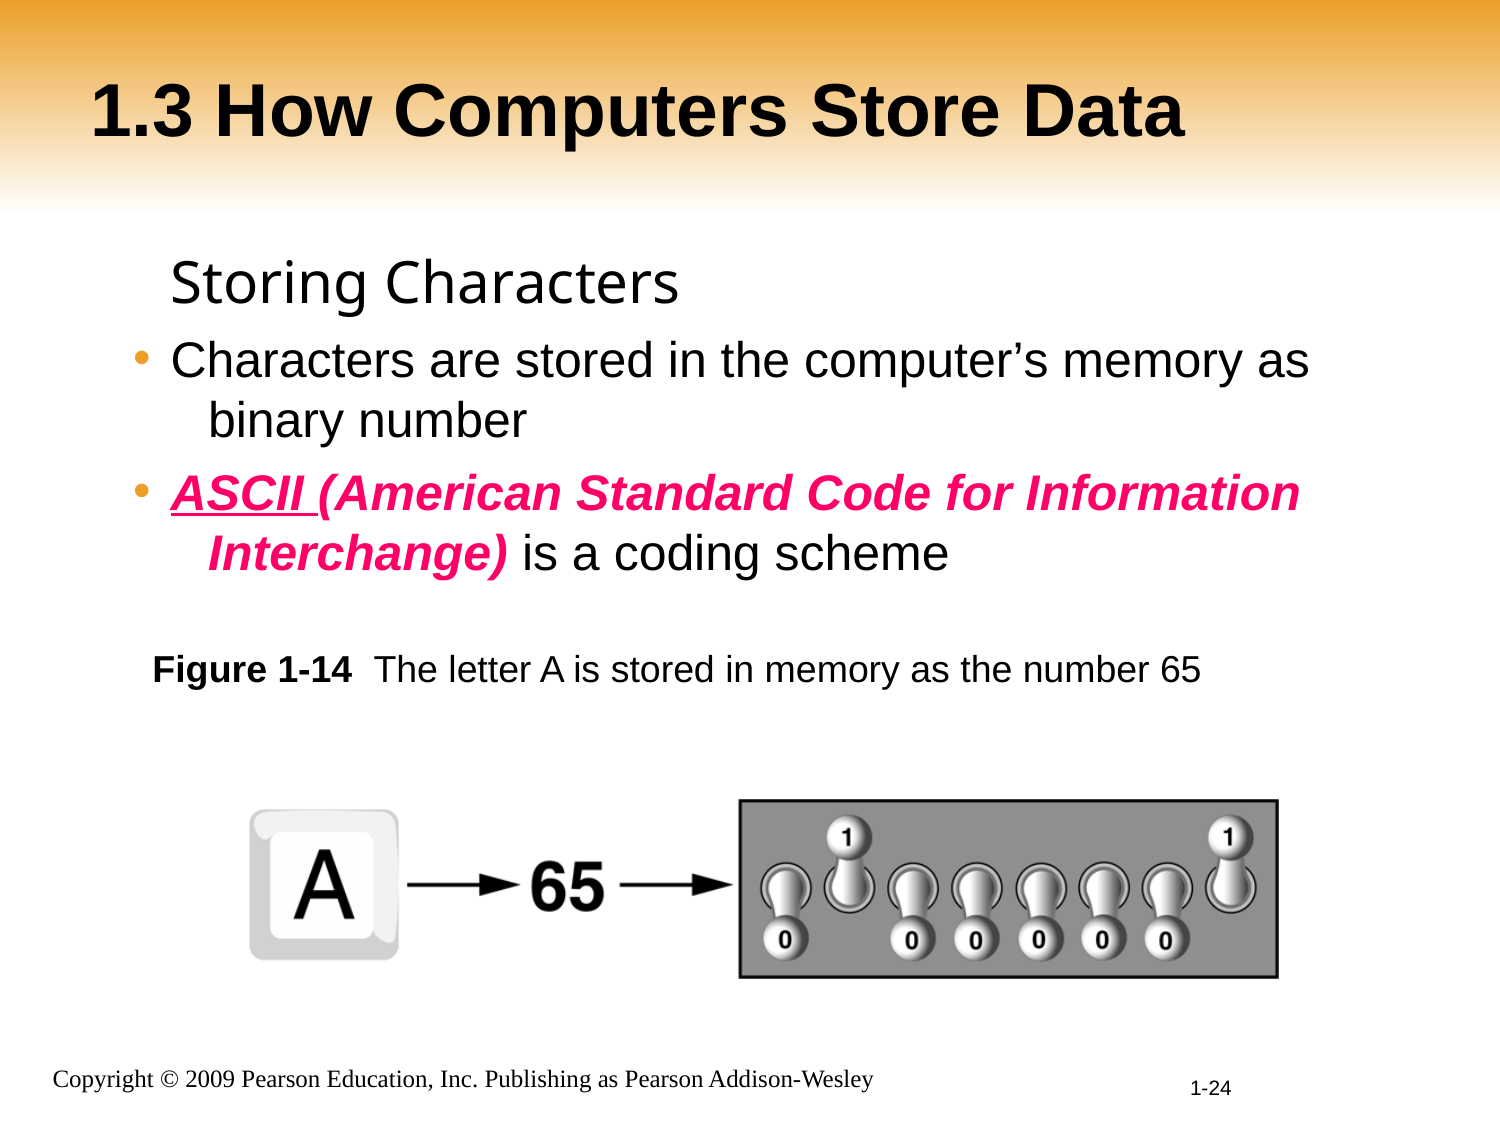

# 1.3 How Computers Store Data
Storing Characters
Characters are stored in the computer’s memory as binary number
ASCII (American Standard Code for Information Interchange) is a coding scheme
Figure 1-14 The letter A is stored in memory as the number 65